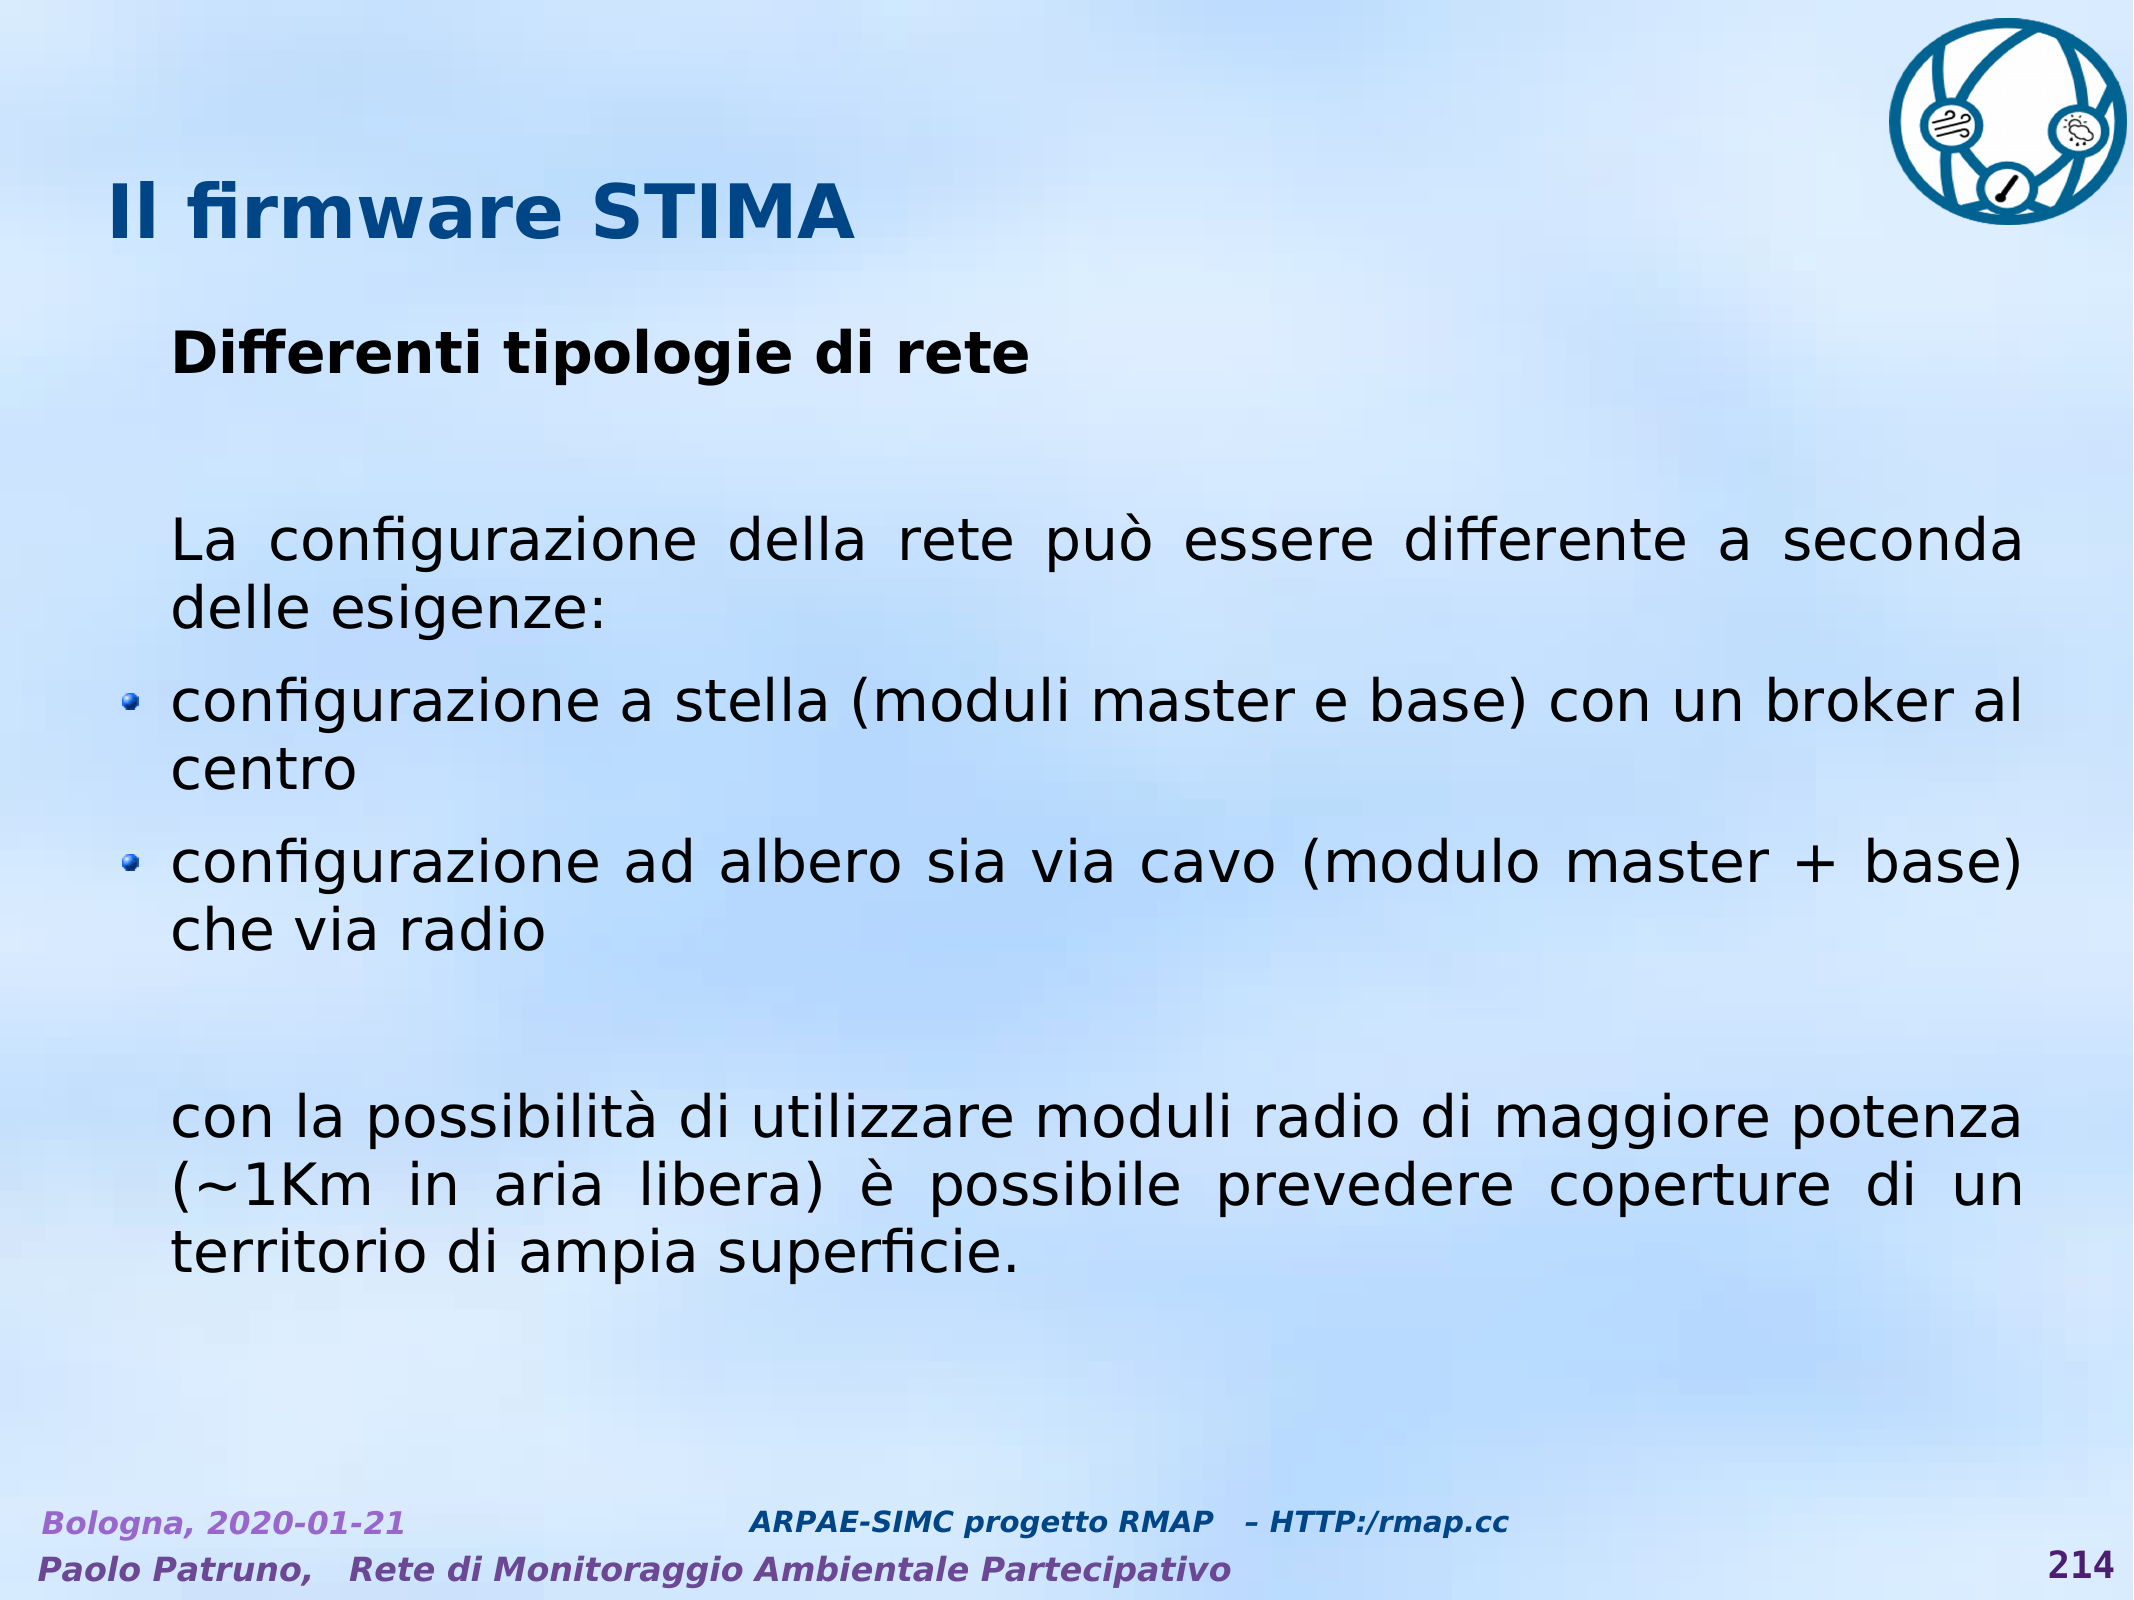

# Il firmware STIMA
Differenti tipologie di rete
La configurazione della rete può essere differente a seconda delle esigenze:
configurazione a stella (moduli master e base) con un broker al centro
configurazione ad albero sia via cavo (modulo master + base) che via radio
con la possibilità di utilizzare moduli radio di maggiore potenza (~1Km in aria libera) è possibile prevedere coperture di un territorio di ampia superficie.